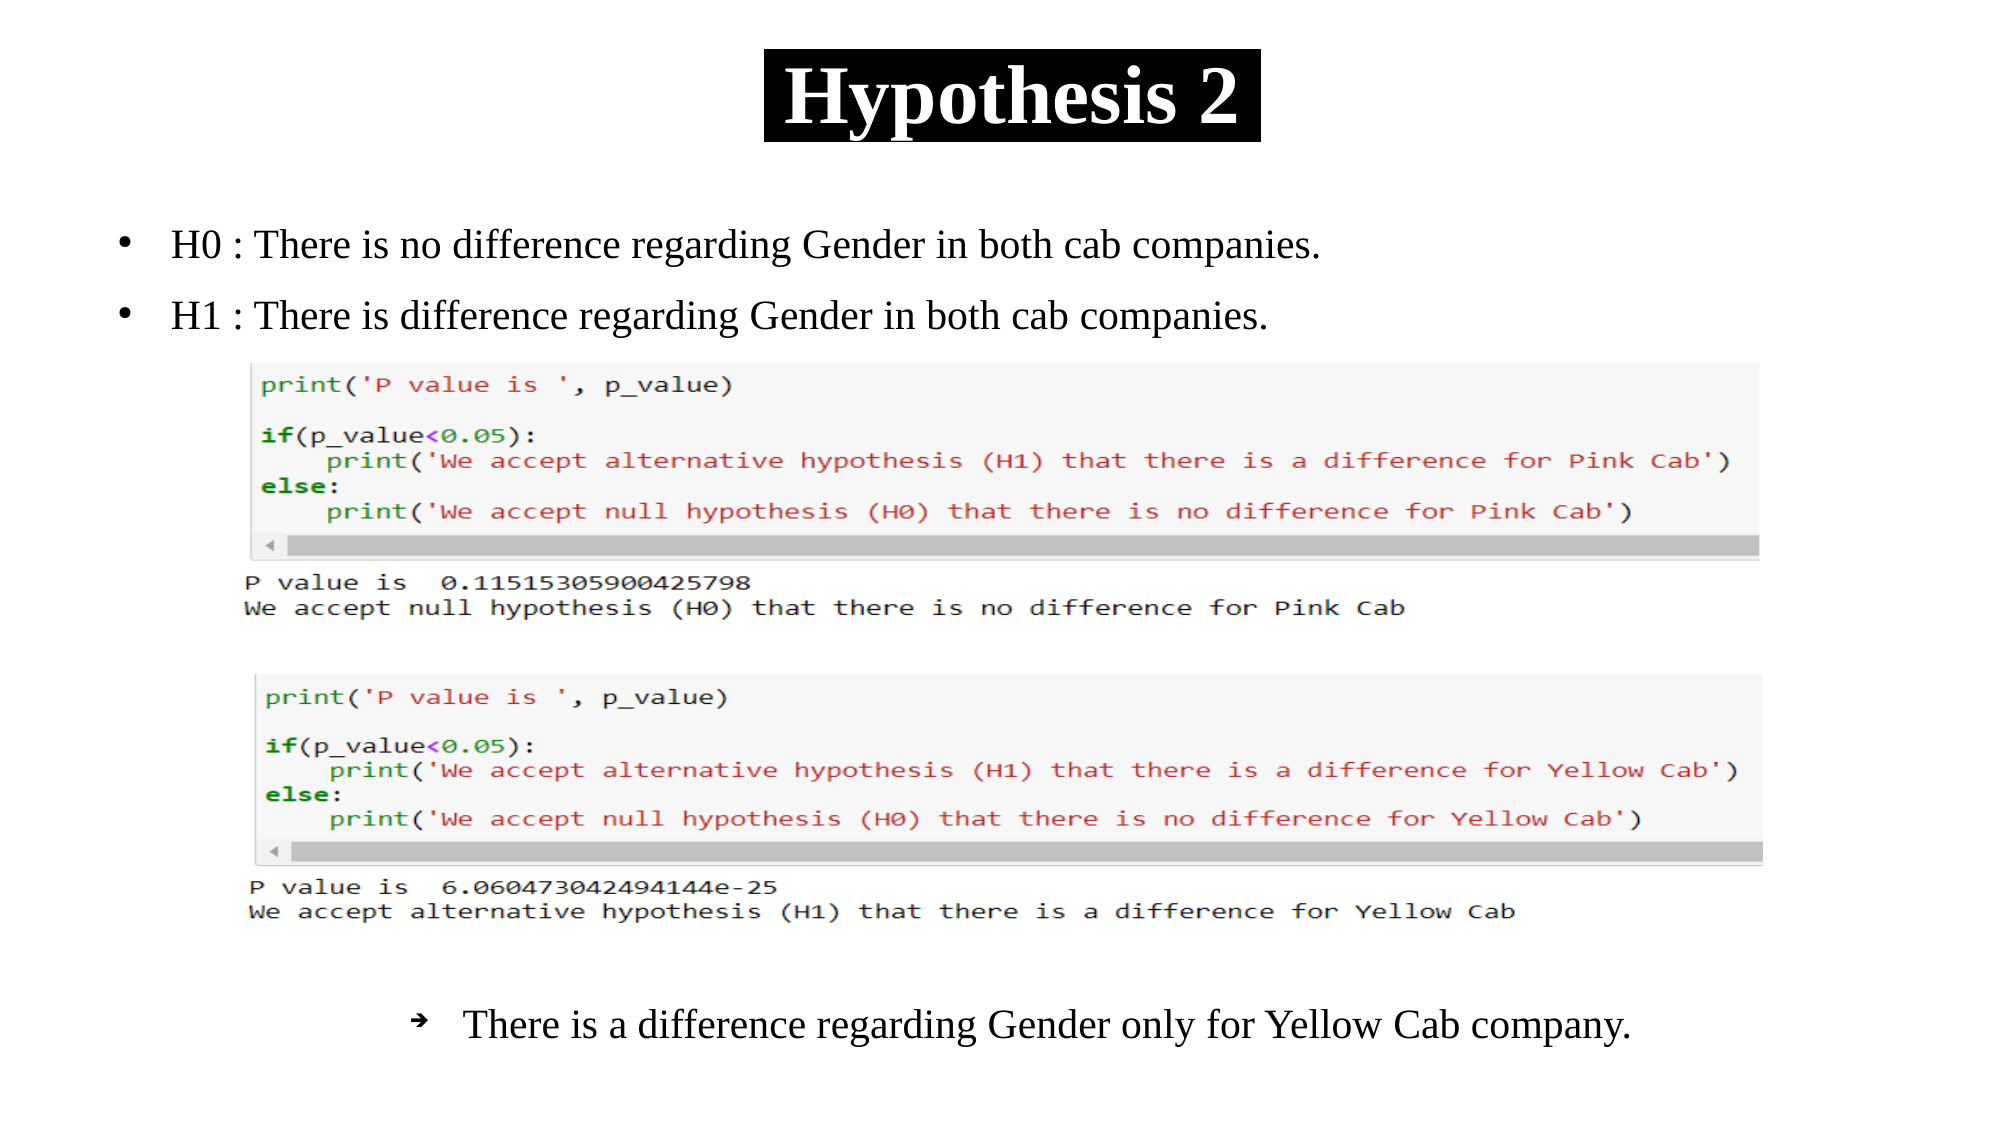

# Hypothesis 2
H0 : There is no difference regarding Gender in both cab companies.
H1 : There is difference regarding Gender in both cab companies.
There is a difference regarding Gender only for Yellow Cab company.